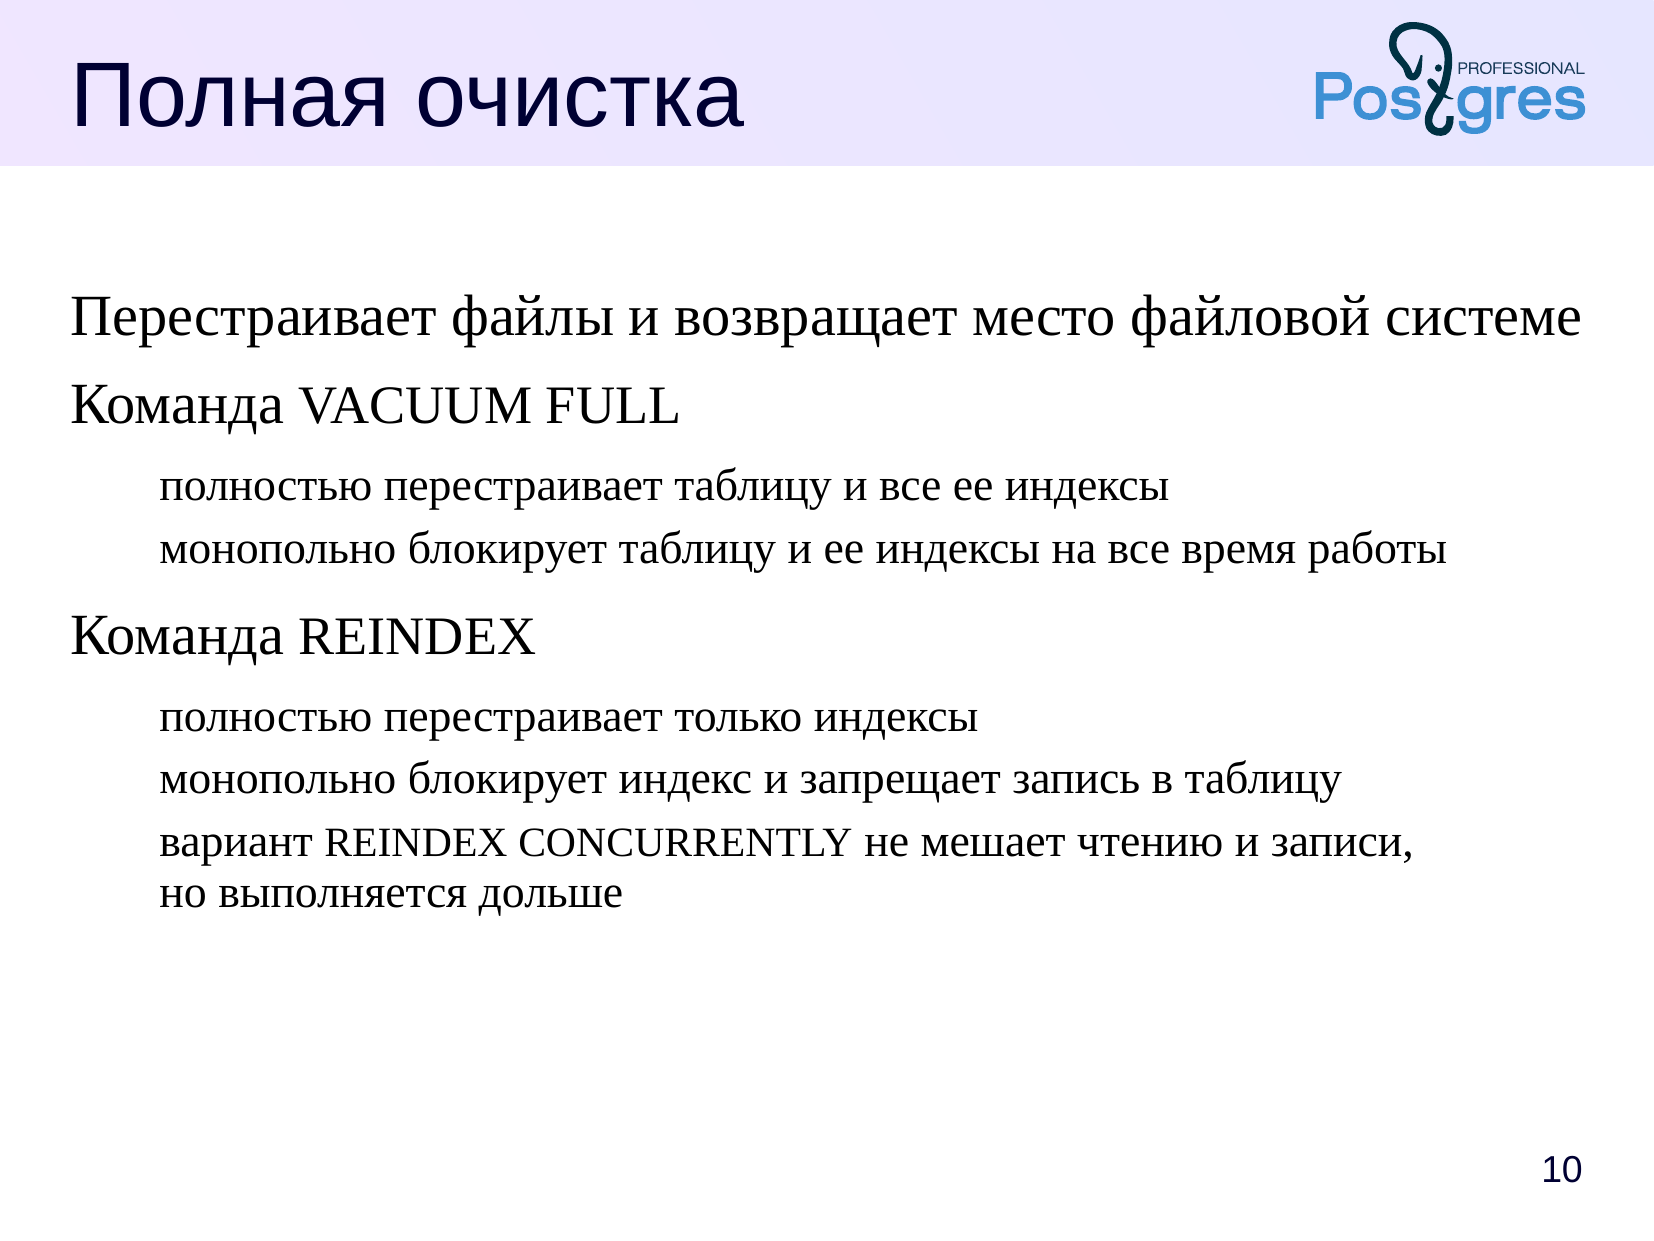

# Полная очистка
Перестраивает файлы и возвращает место файловой системе
Команда VACUUM FULL
полностью перестраивает таблицу и все ее индексы
монопольно блокирует таблицу и ее индексы на все время работы
Команда REINDEX
полностью перестраивает только индексы
монопольно блокирует индекс и запрещает запись в таблицу
вариант REINDEX CONCURRENTLY не мешает чтению и записи,
но выполняется дольше